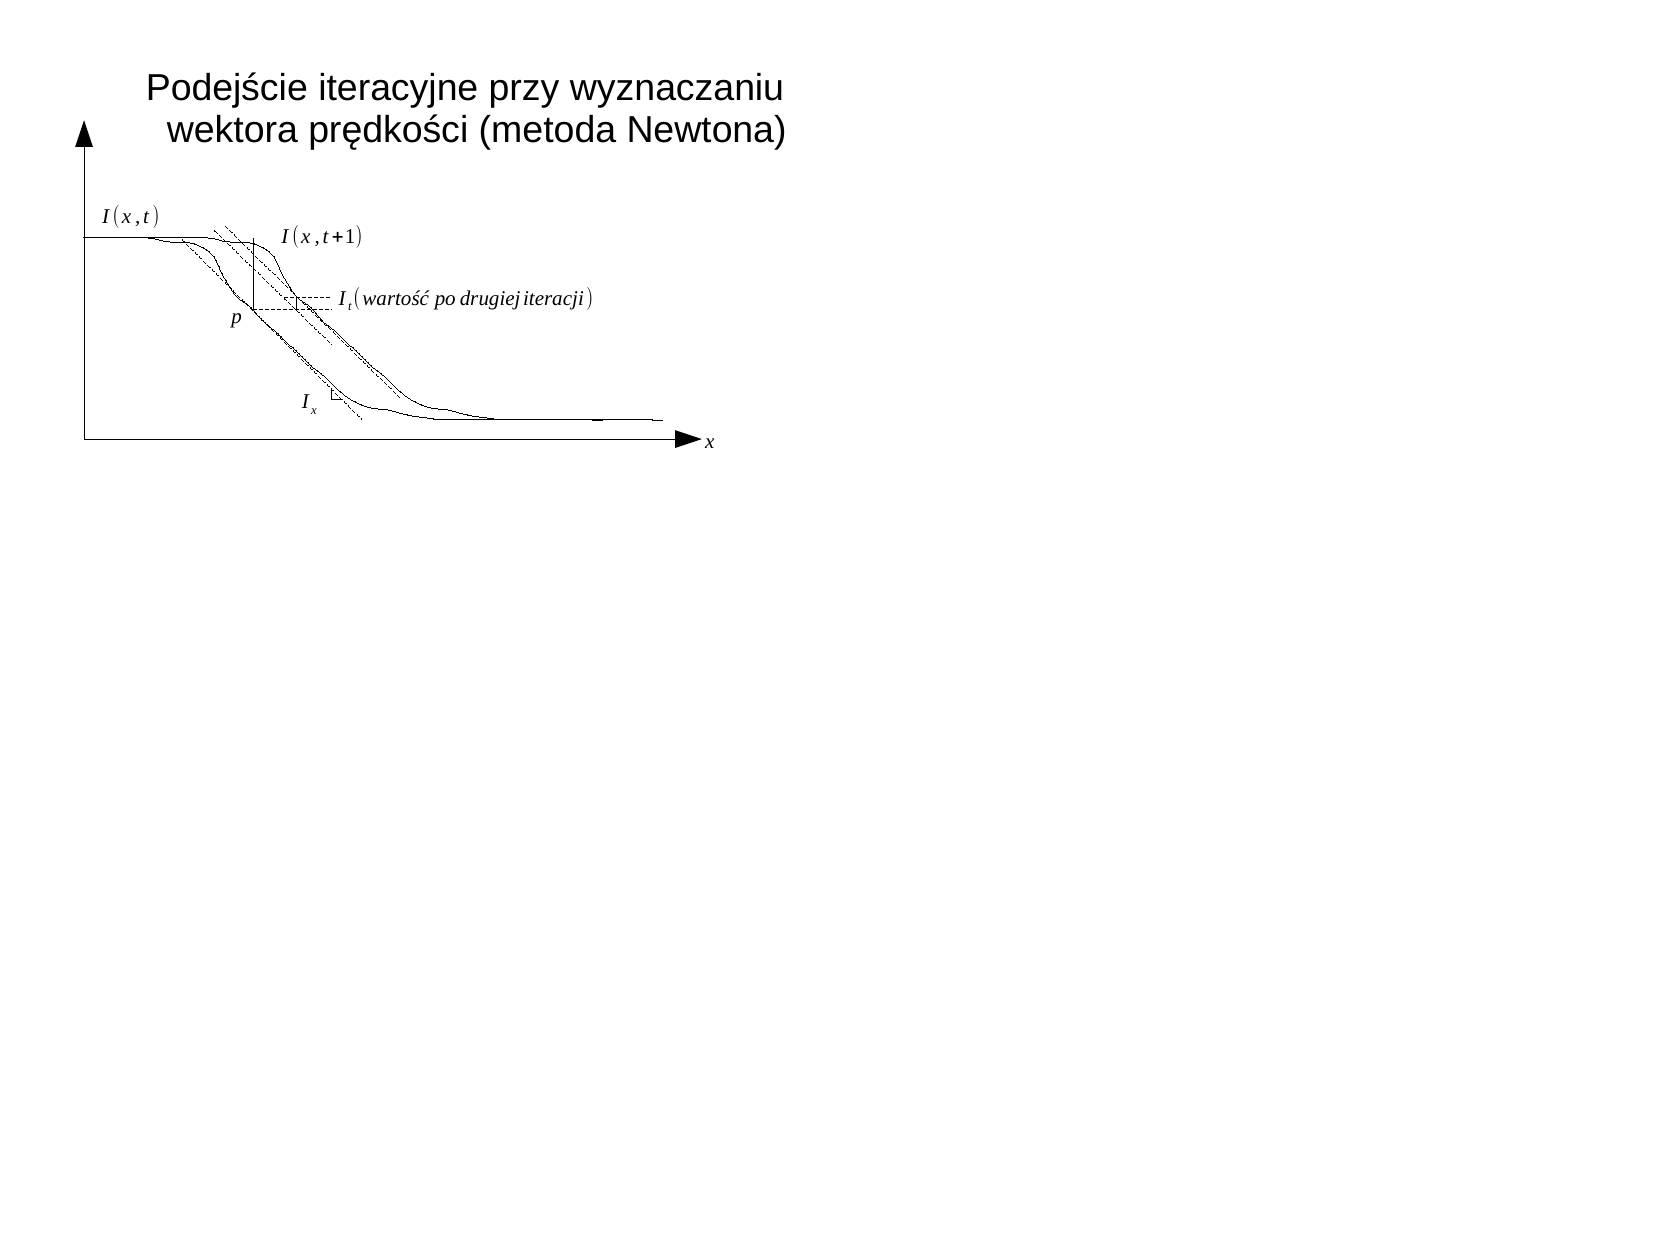

Podejście iteracyjne przy wyznaczaniu
 wektora prędkości (metoda Newtona)